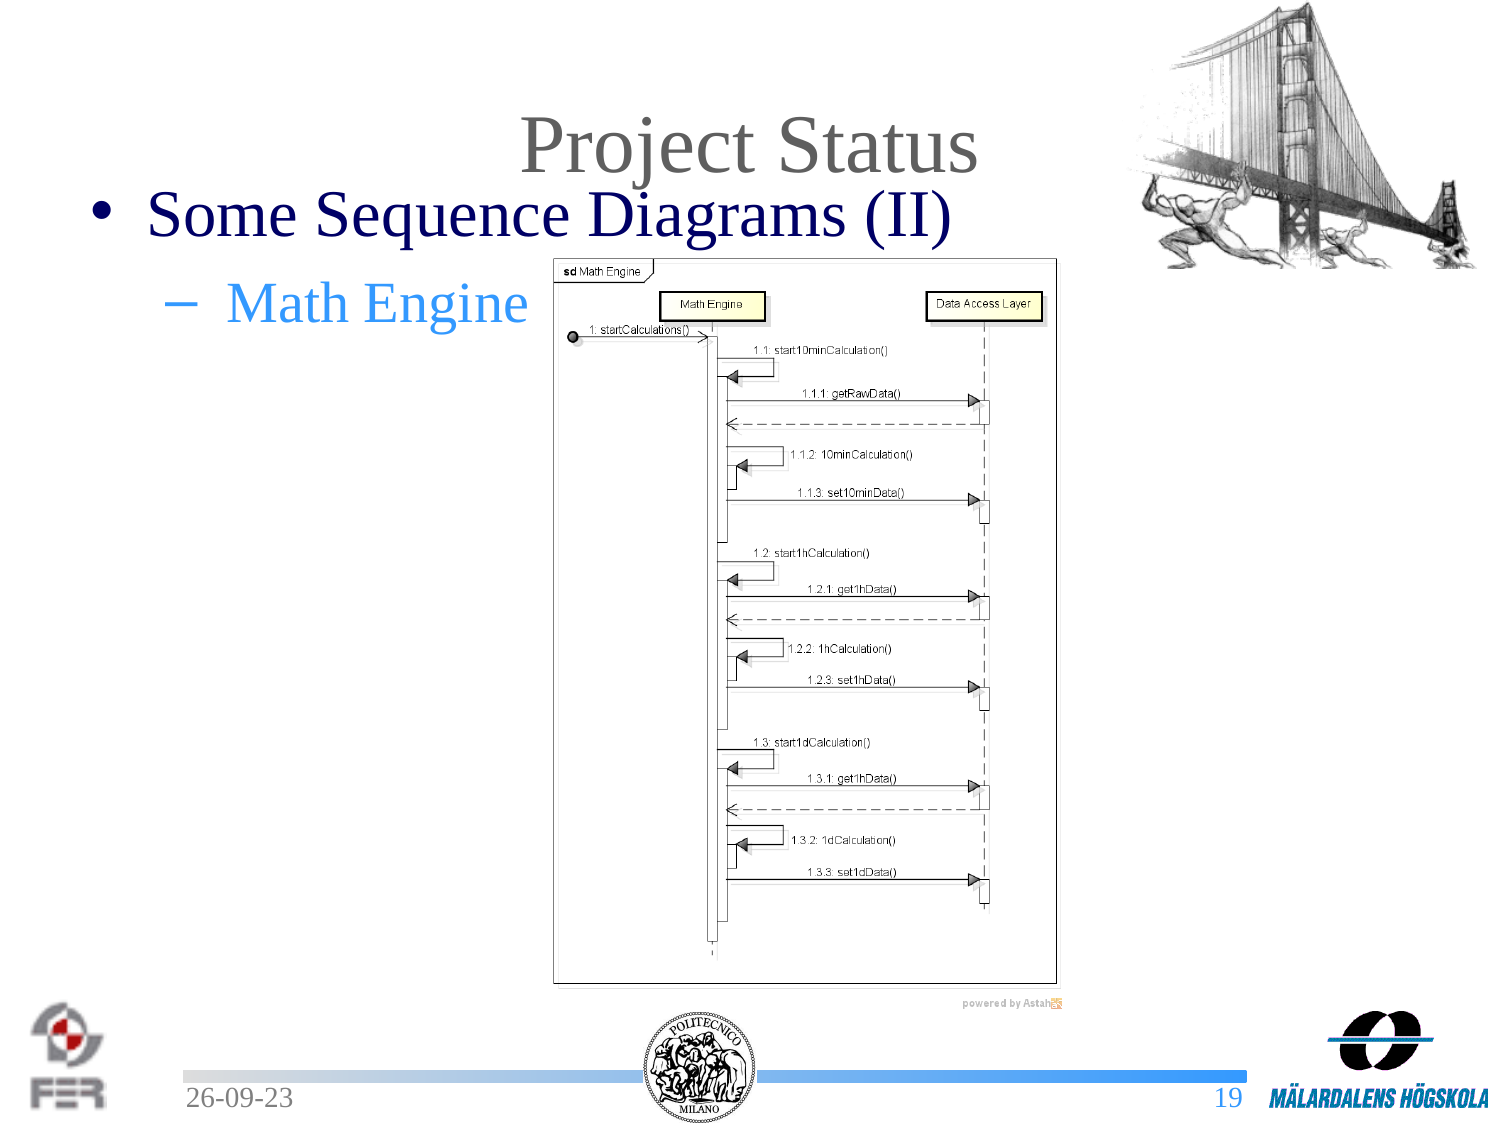

# Project Status
Some Sequence Diagrams (II)
 Math Engine
26-08-21